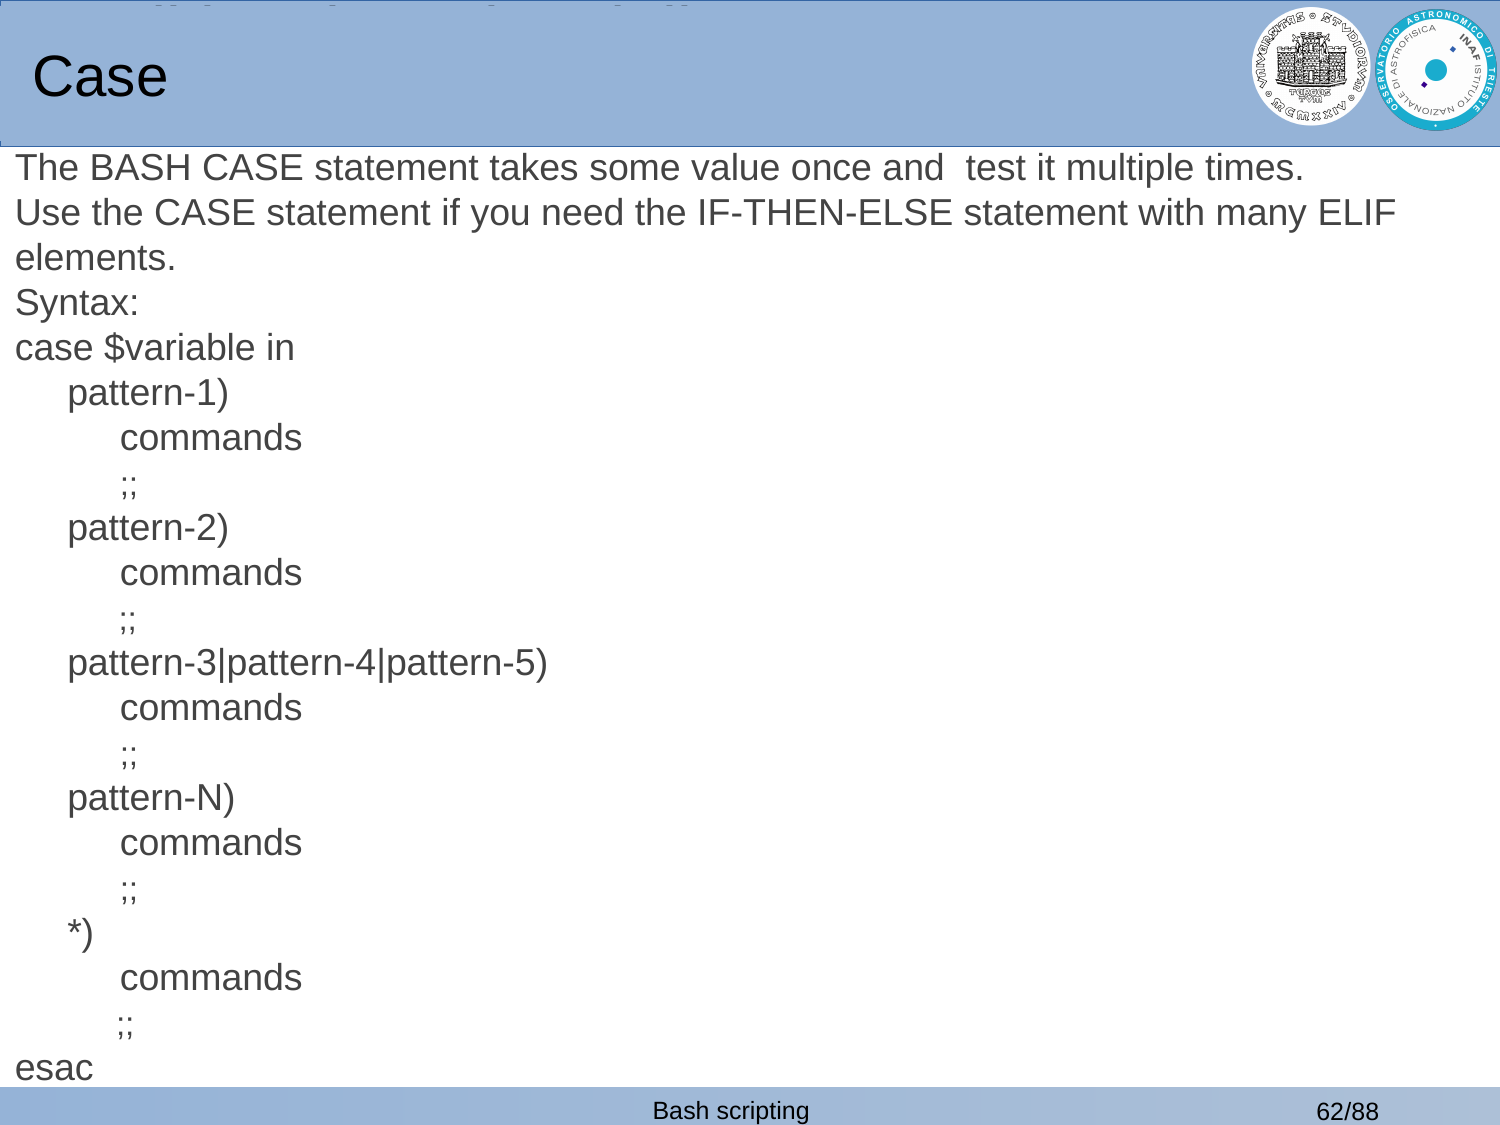

Traditional service delivery
Case
# The BASH CASE statement takes some value once and test it multiple times.
Use the CASE statement if you need the IF-THEN-ELSE statement with many ELIF elements.
Syntax:
case $variable in
 pattern-1)
 commands
 ;;
 pattern-2)
 commands
 ;;
 pattern-3|pattern-4|pattern-5)
 commands
 ;;
 pattern-N)
 commands
 ;;
 *)
 commands
 ;;
esac